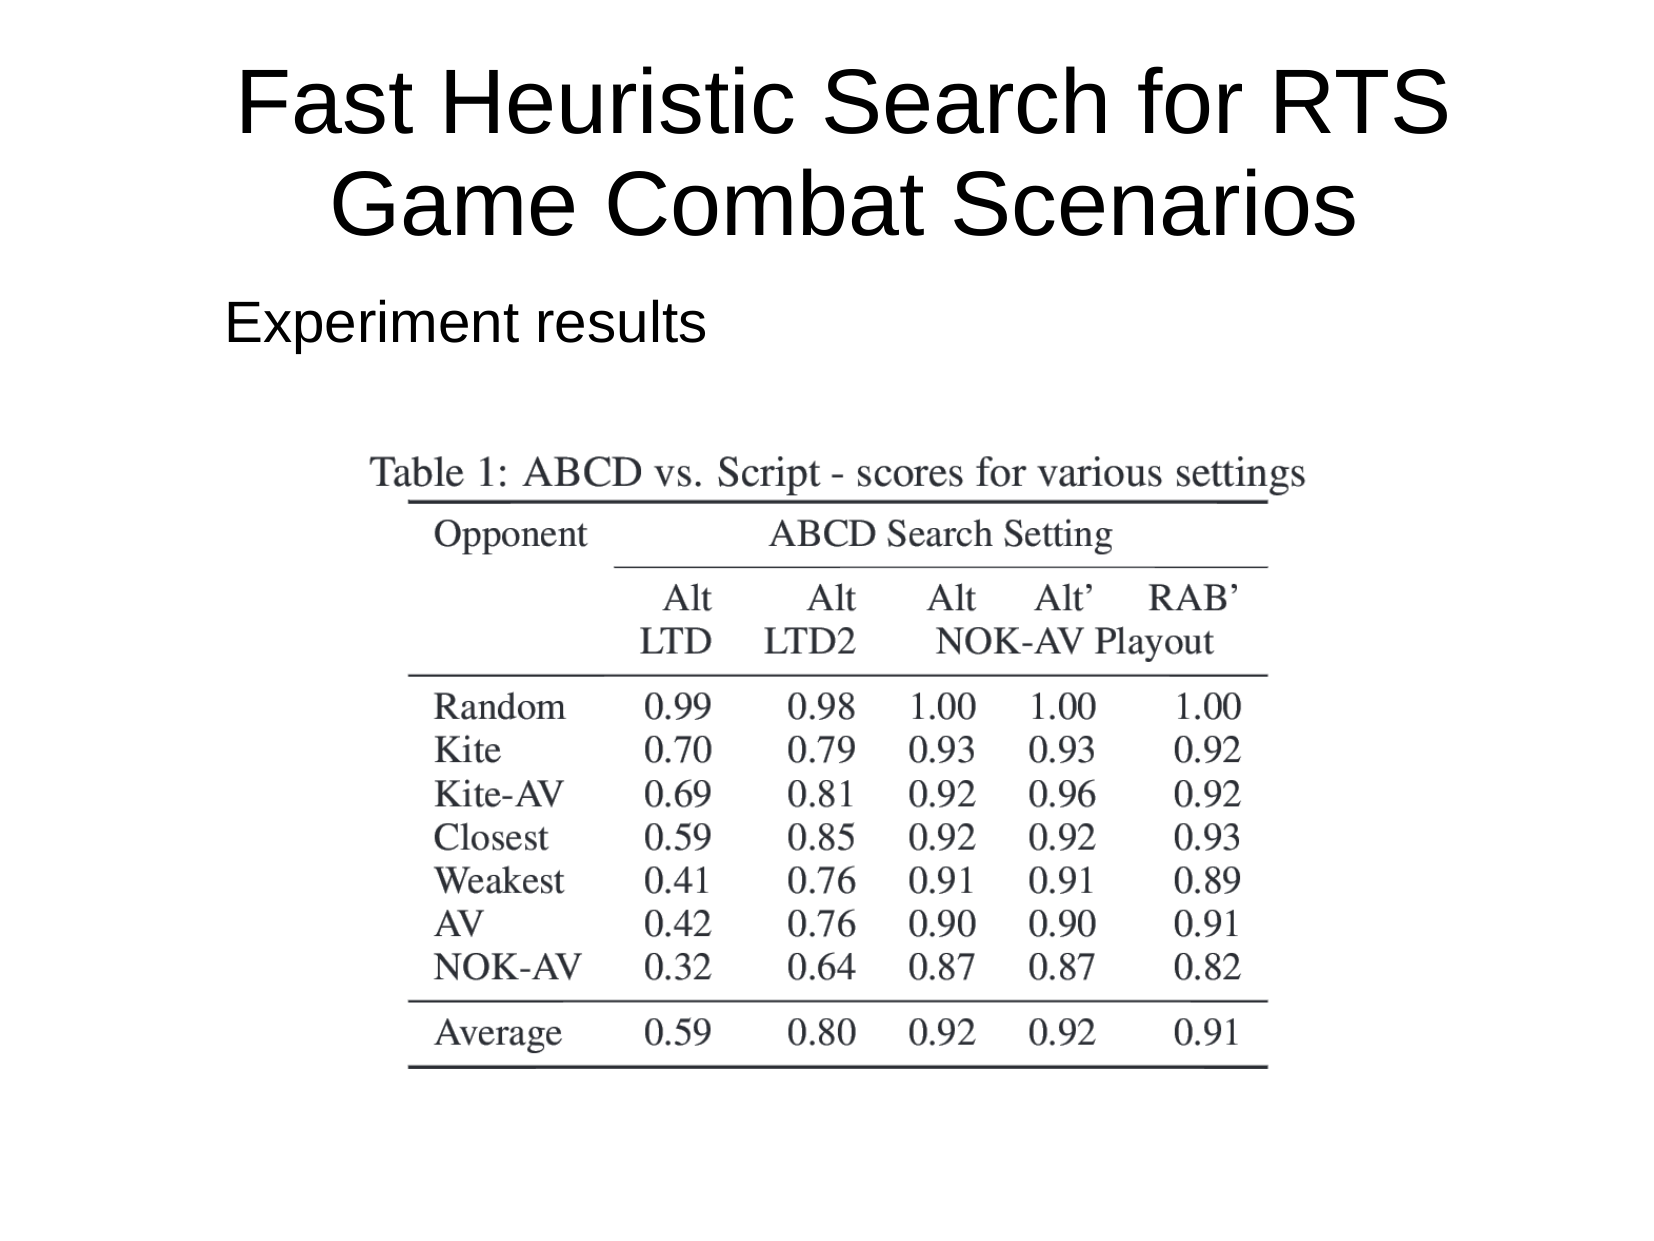

# Fast Heuristic Search for RTS Game Combat Scenarios
Experiment results